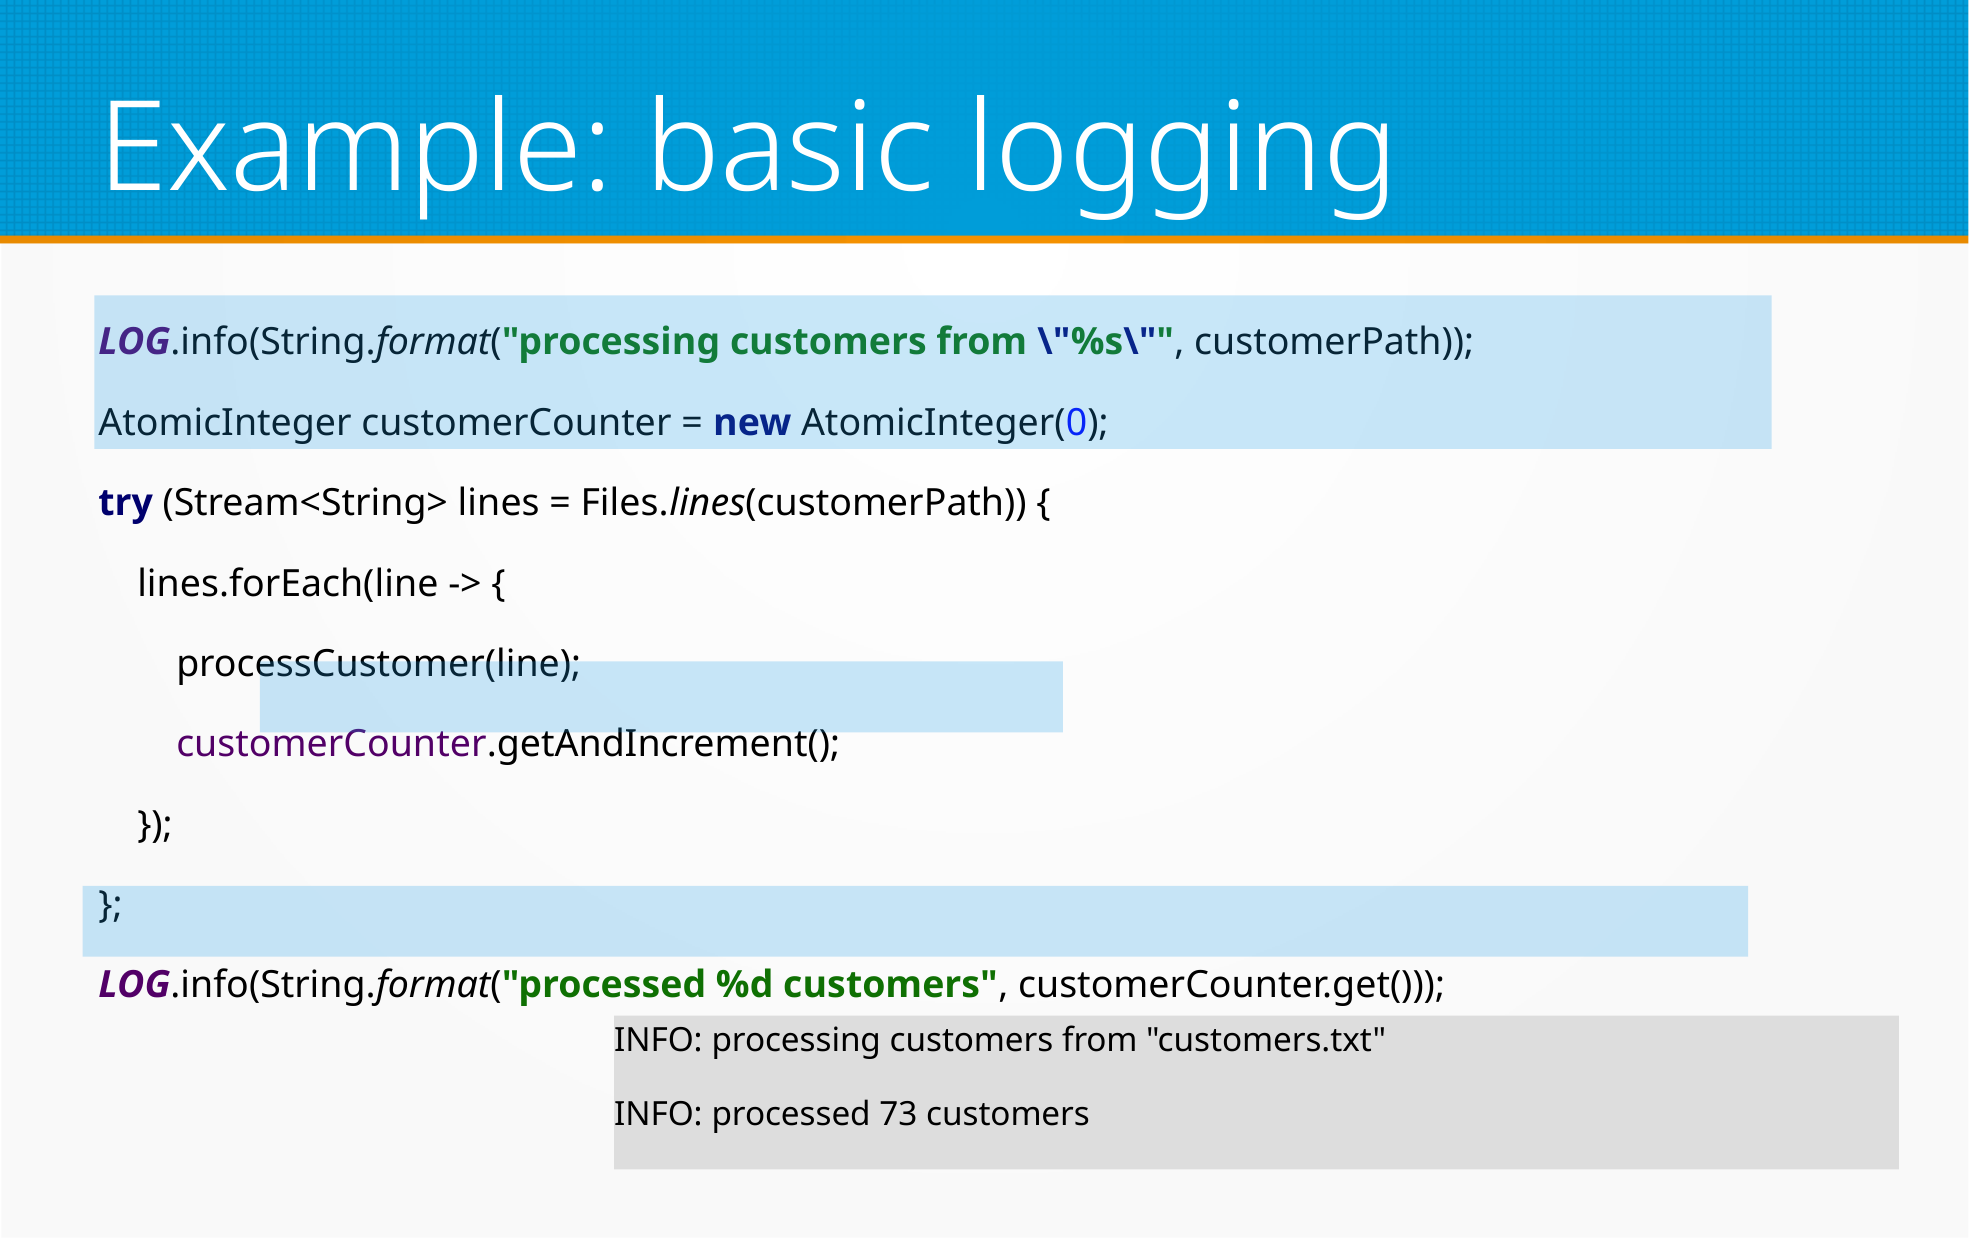

# Example: basic logging
LOG.info(String.format("processing customers from \"%s\"", customerPath));
AtomicInteger customerCounter = new AtomicInteger(0);
try (Stream<String> lines = Files.lines(customerPath)) {
 lines.forEach(line -> {
 processCustomer(line);
 customerCounter.getAndIncrement();
 });
};
LOG.info(String.format("processed %d customers", customerCounter.get()));
INFO: processing customers from "customers.txt"
INFO: processed 73 customers